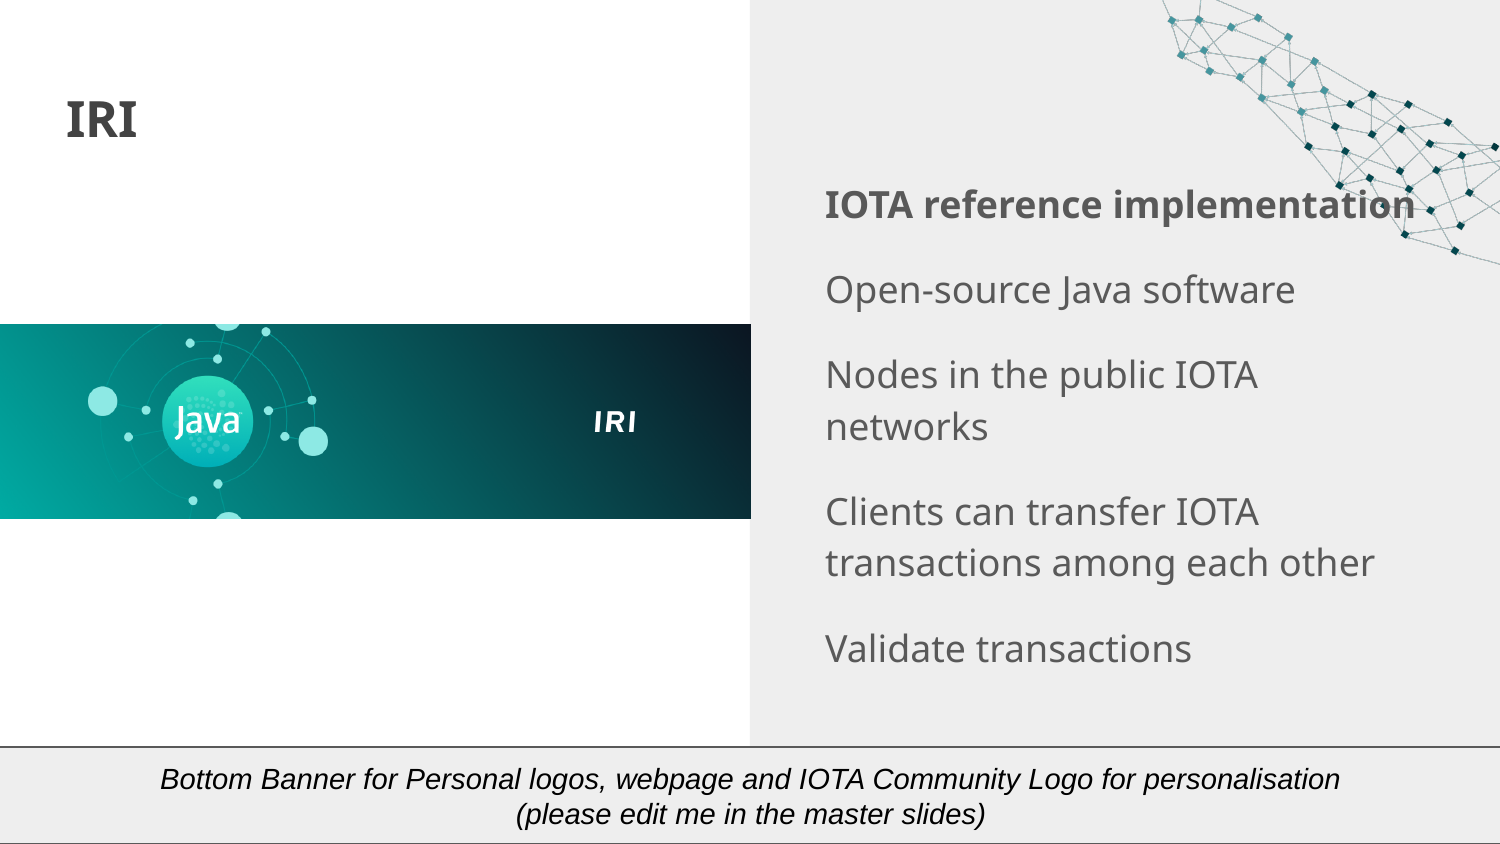

IRI
# IOTA reference implementation
Open-source Java software
Nodes in the public IOTA networks
Clients can transfer IOTA transactions among each other
Validate transactions